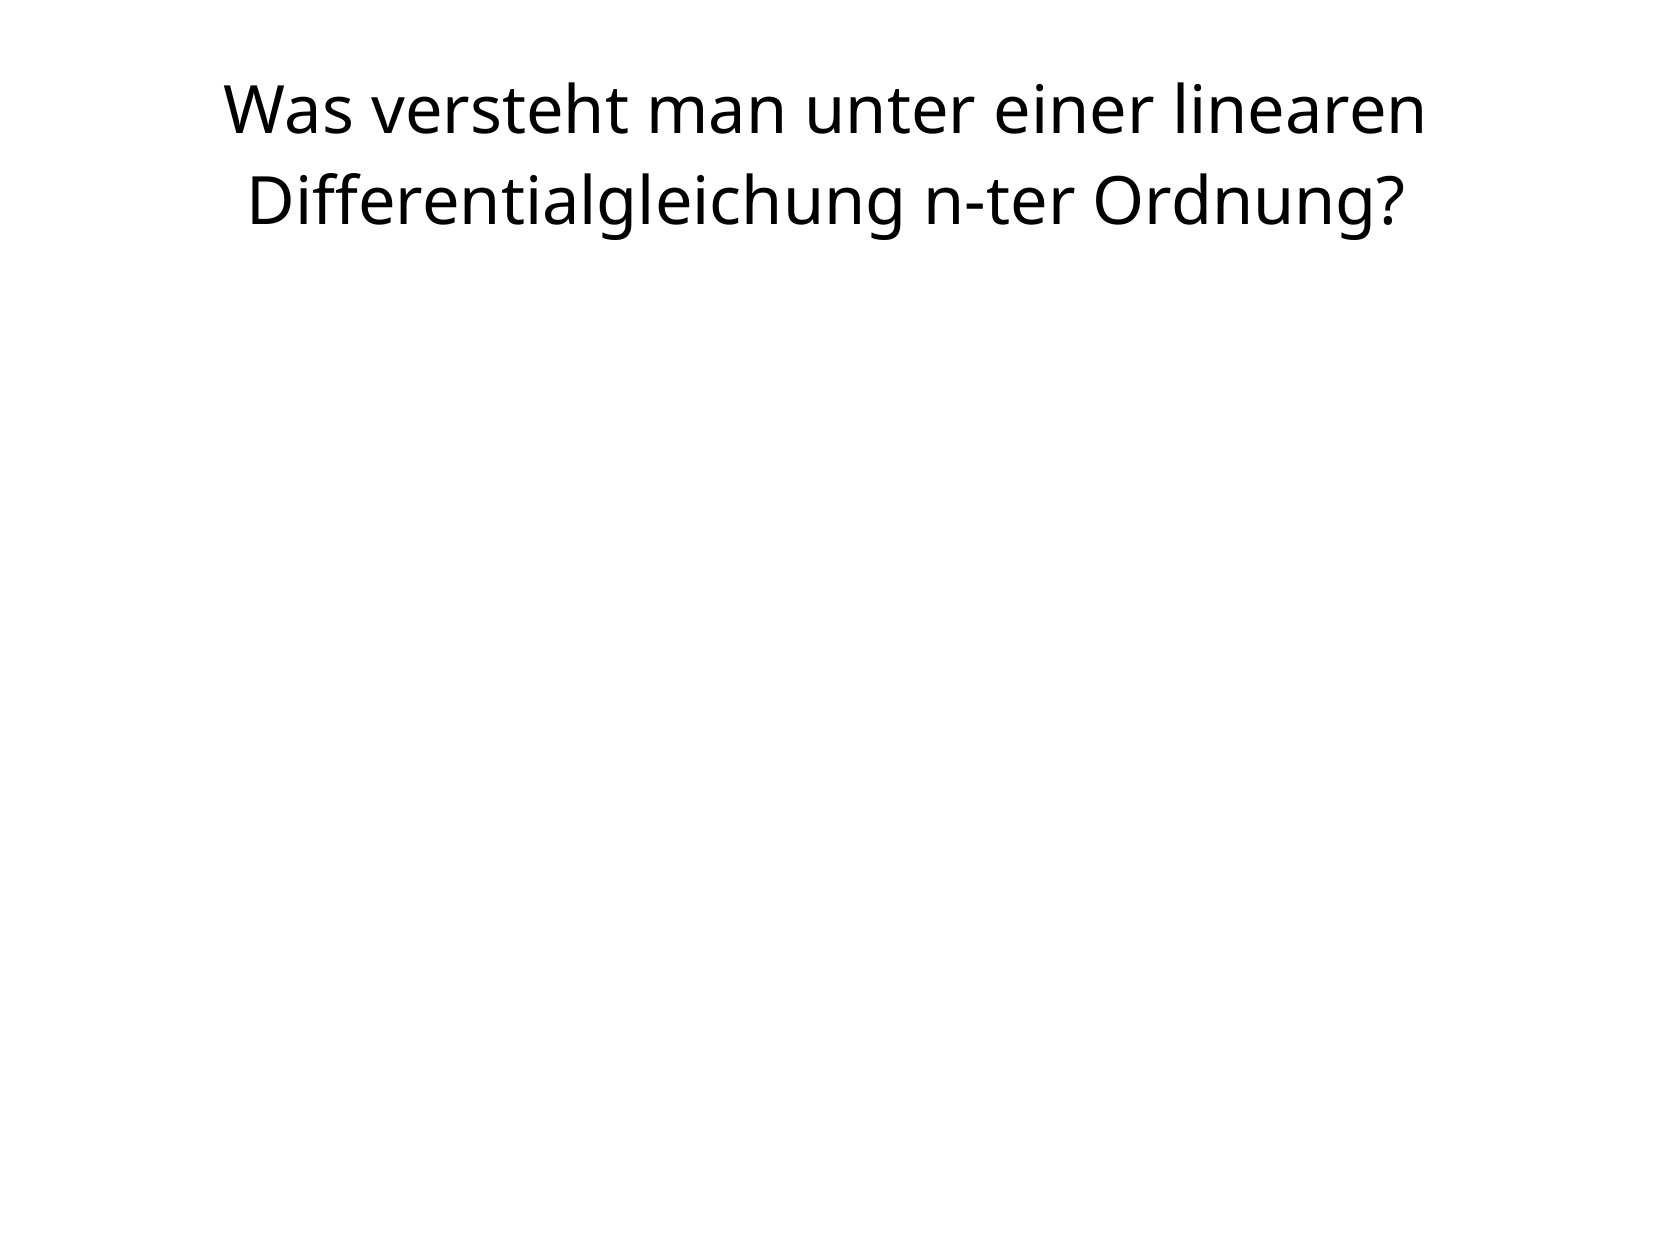

# Was versteht man unter einer linearen Differentialgleichung n-ter Ordnung?